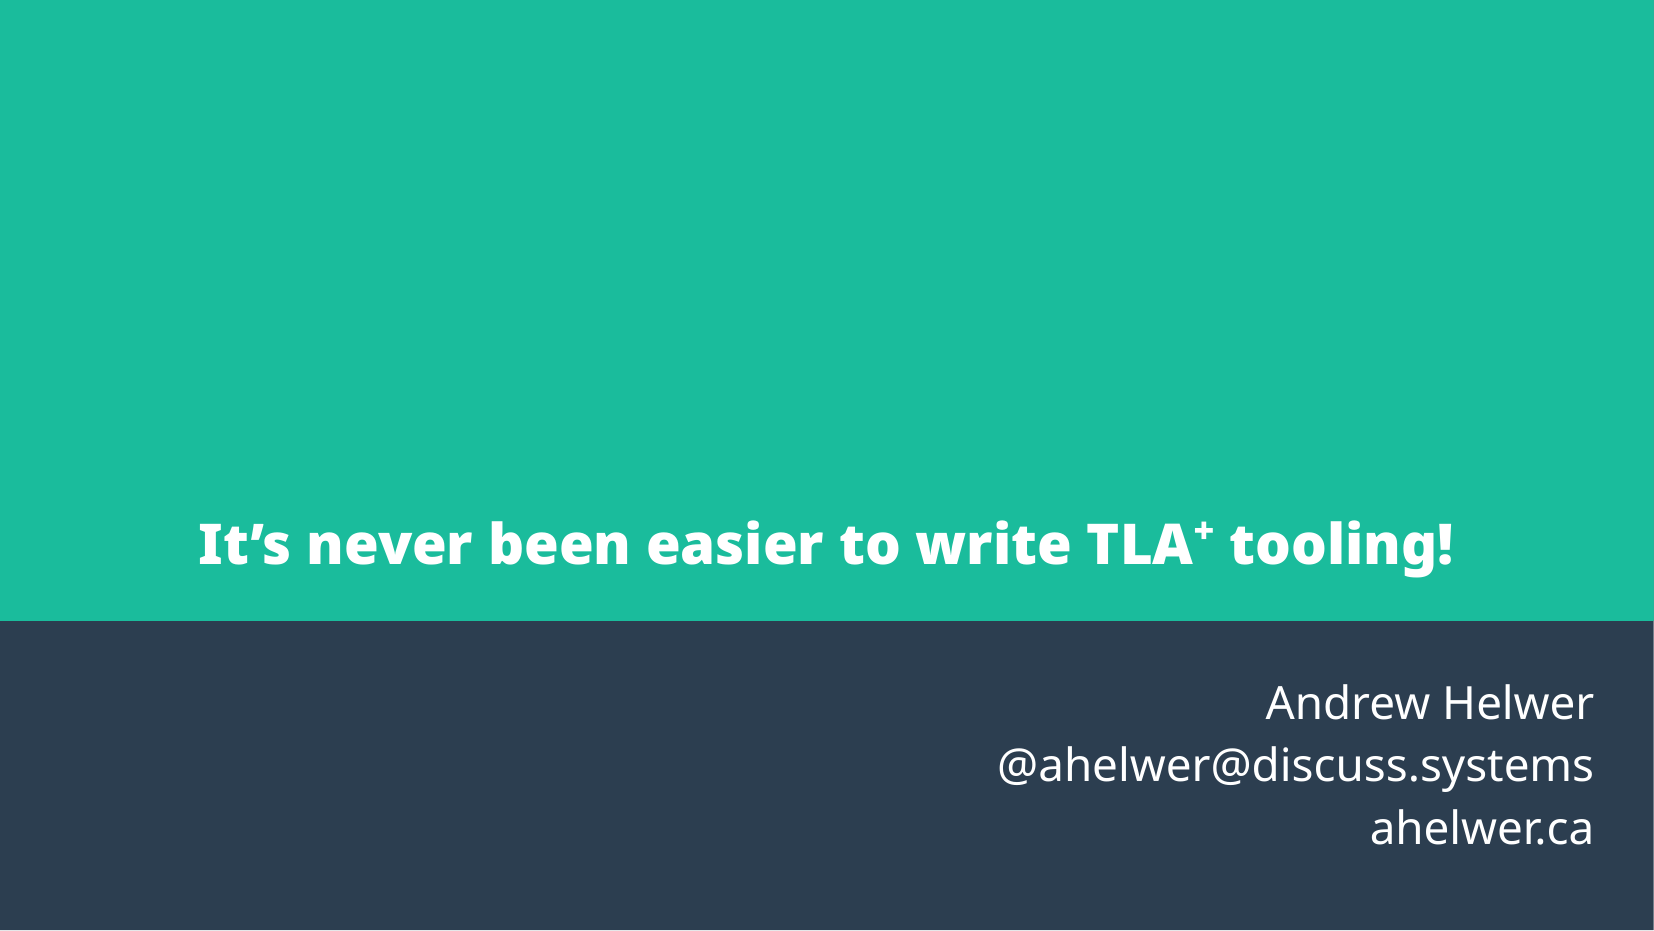

# It’s never been easier to write TLA⁺ tooling!
Andrew Helwer
@ahelwer@discuss.systems
ahelwer.ca